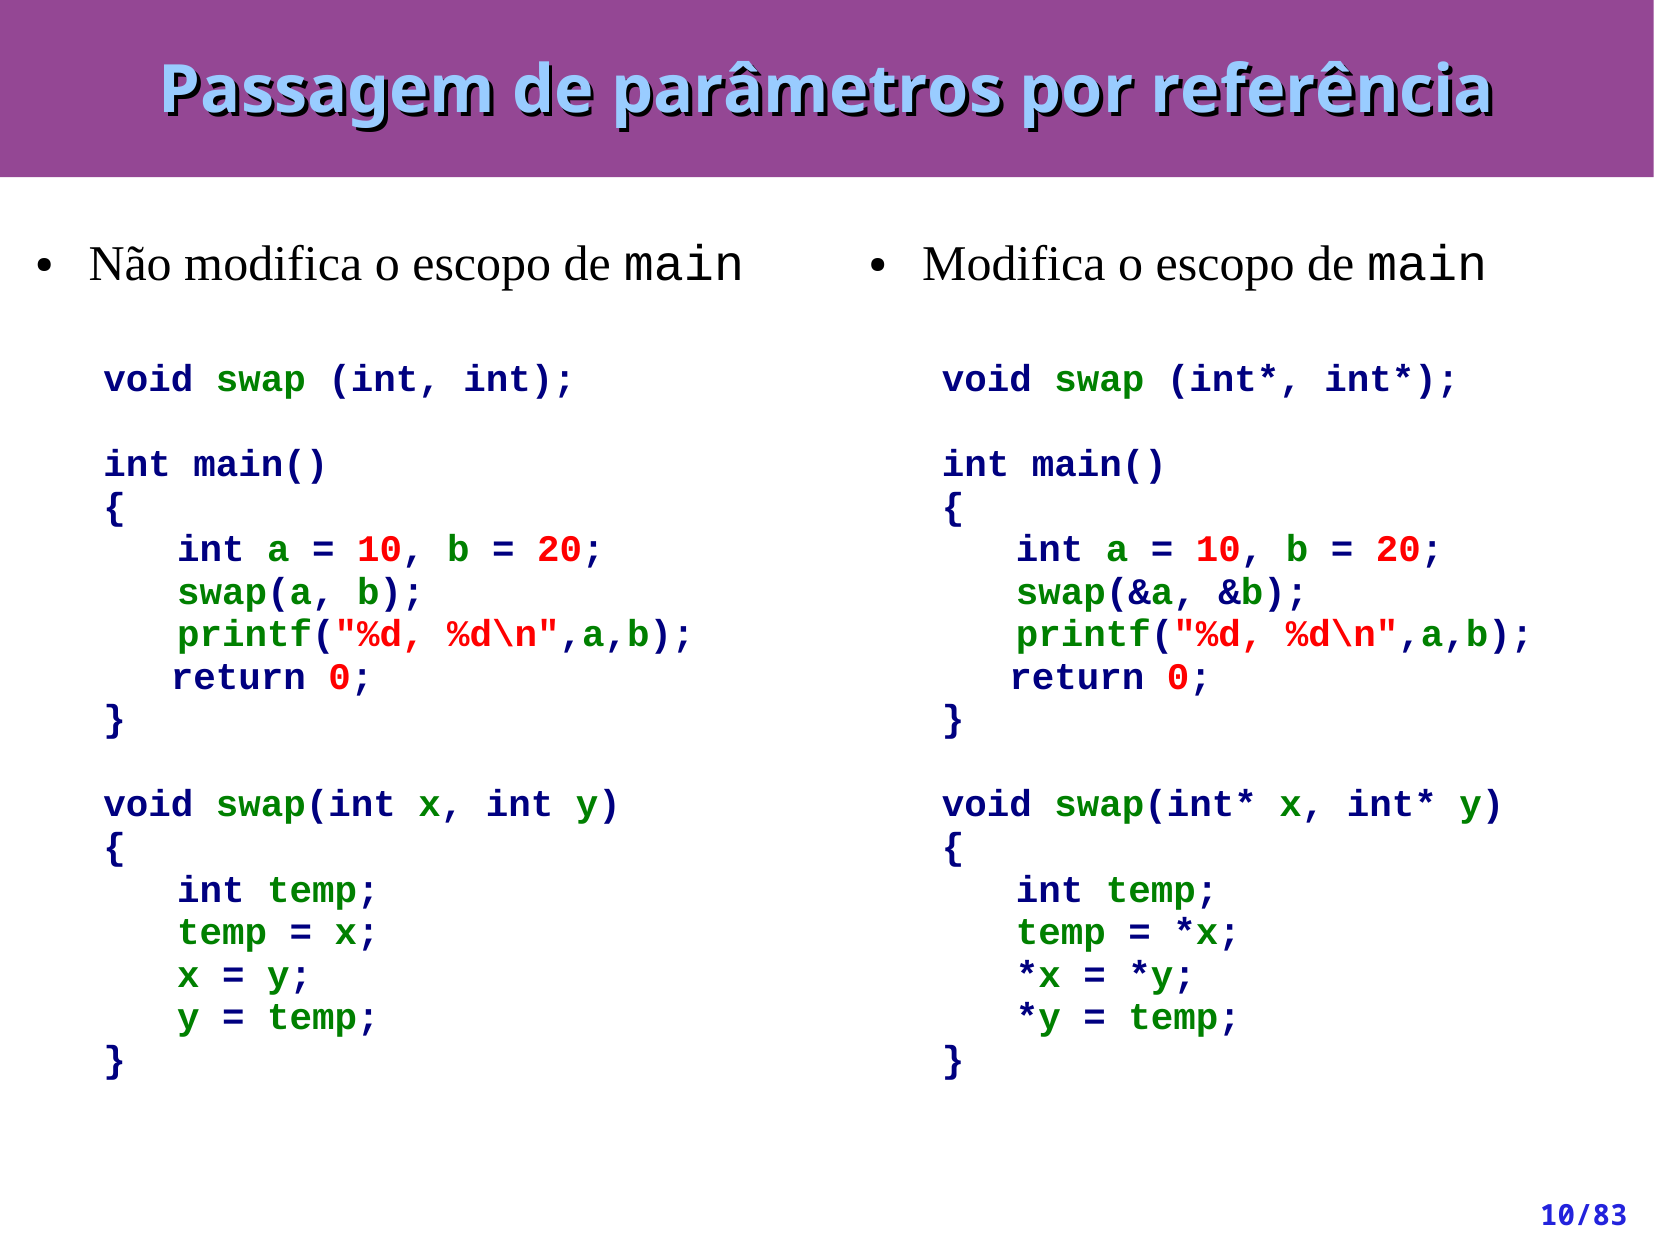

# Passagem de parâmetros por referência
Não modifica o escopo de main
Modifica o escopo de main
void swap (int, int);
int main()
{
	int a = 10, b = 20;
	swap(a, b);
	printf("%d, %d\n",a,b);
 return 0;
}
void swap(int x, int y)
{
	int temp;
	temp = x;
	x = y;
	y = temp;
}
void swap (int*, int*);
int main()
{
	int a = 10, b = 20;
	swap(&a, &b);
	printf("%d, %d\n",a,b);
 return 0;
}
void swap(int* x, int* y)
{
	int temp;
	temp = *x;
	*x = *y;
	*y = temp;
}
10